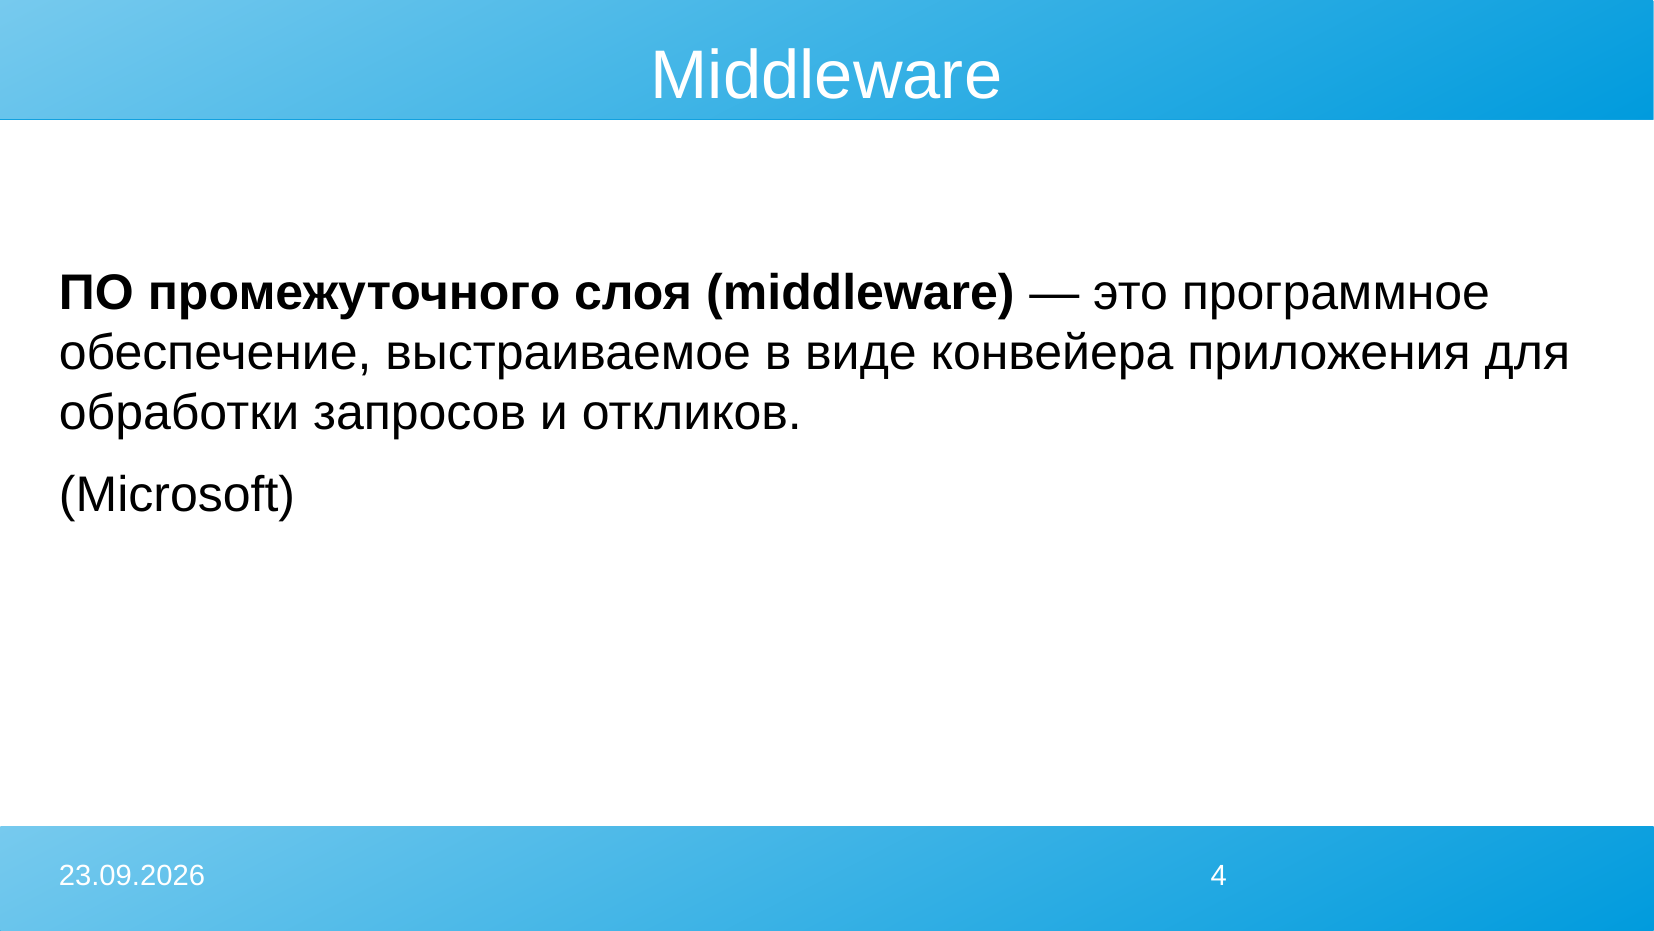

# Middleware
ПО промежуточного слоя (middleware) — это программное обеспечение, выстраиваемое в виде конвейера приложения для обработки запросов и откликов.
(Microsoft)